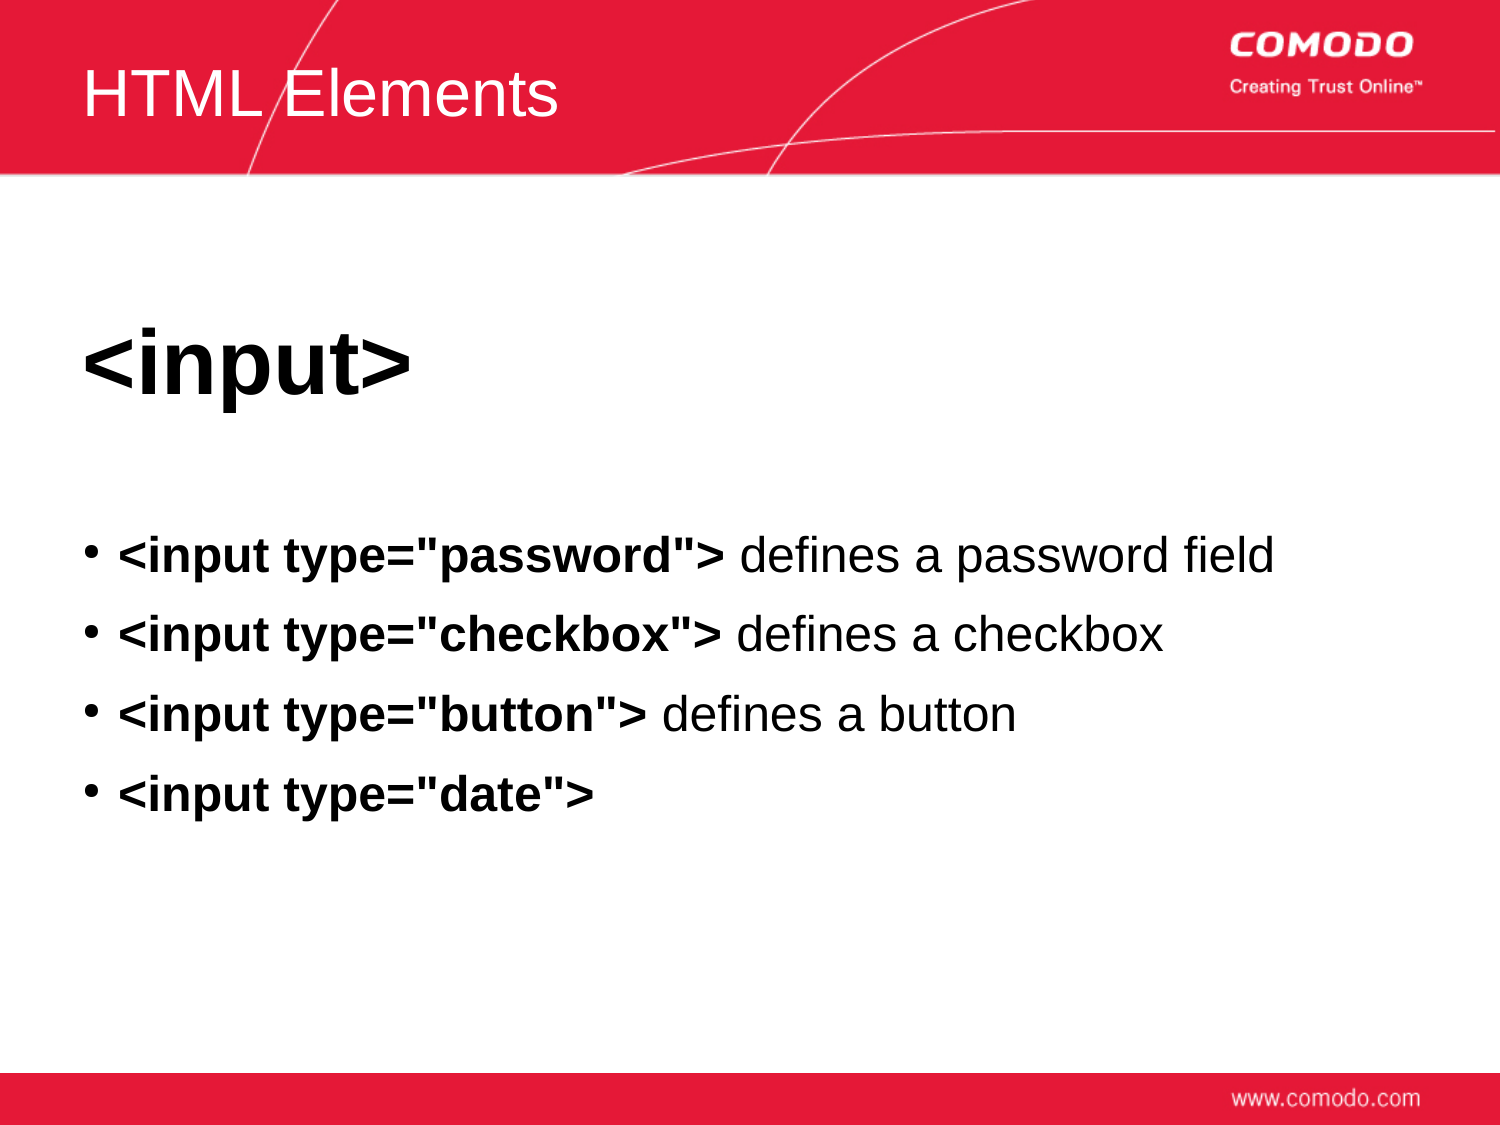

# HTML Elements
<input>
<input type="password"> defines a password field
<input type="checkbox"> defines a checkbox
<input type="button"> defines a button
<input type="date">